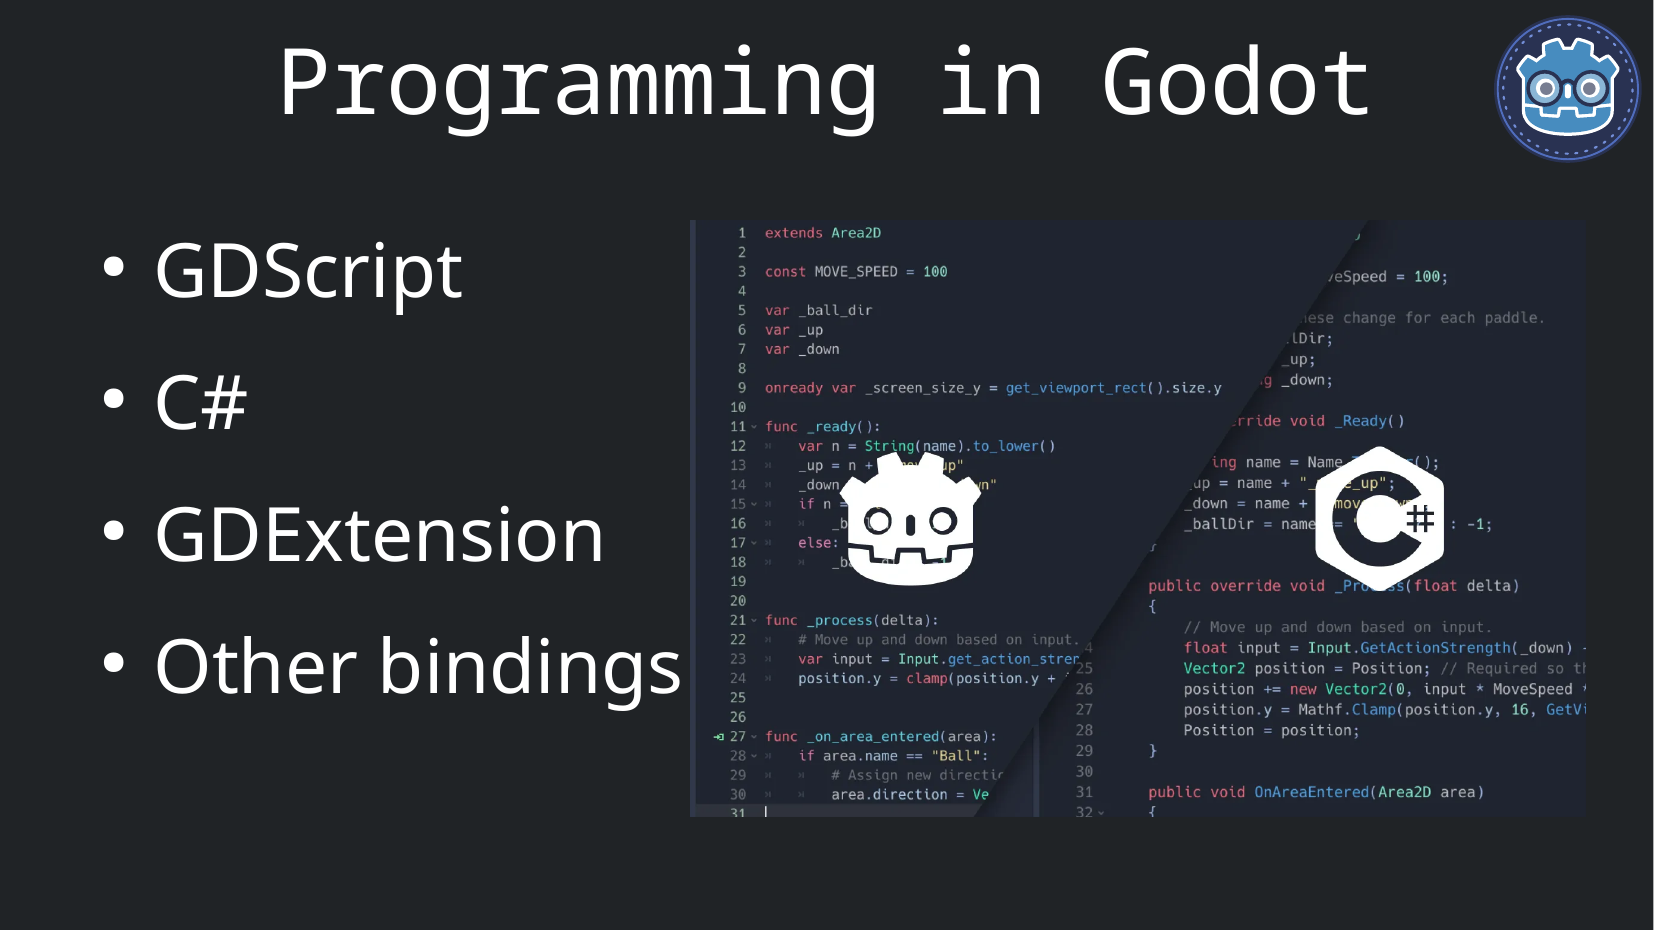

# Programming in Godot
GDScript
C#
GDExtension
Other bindings